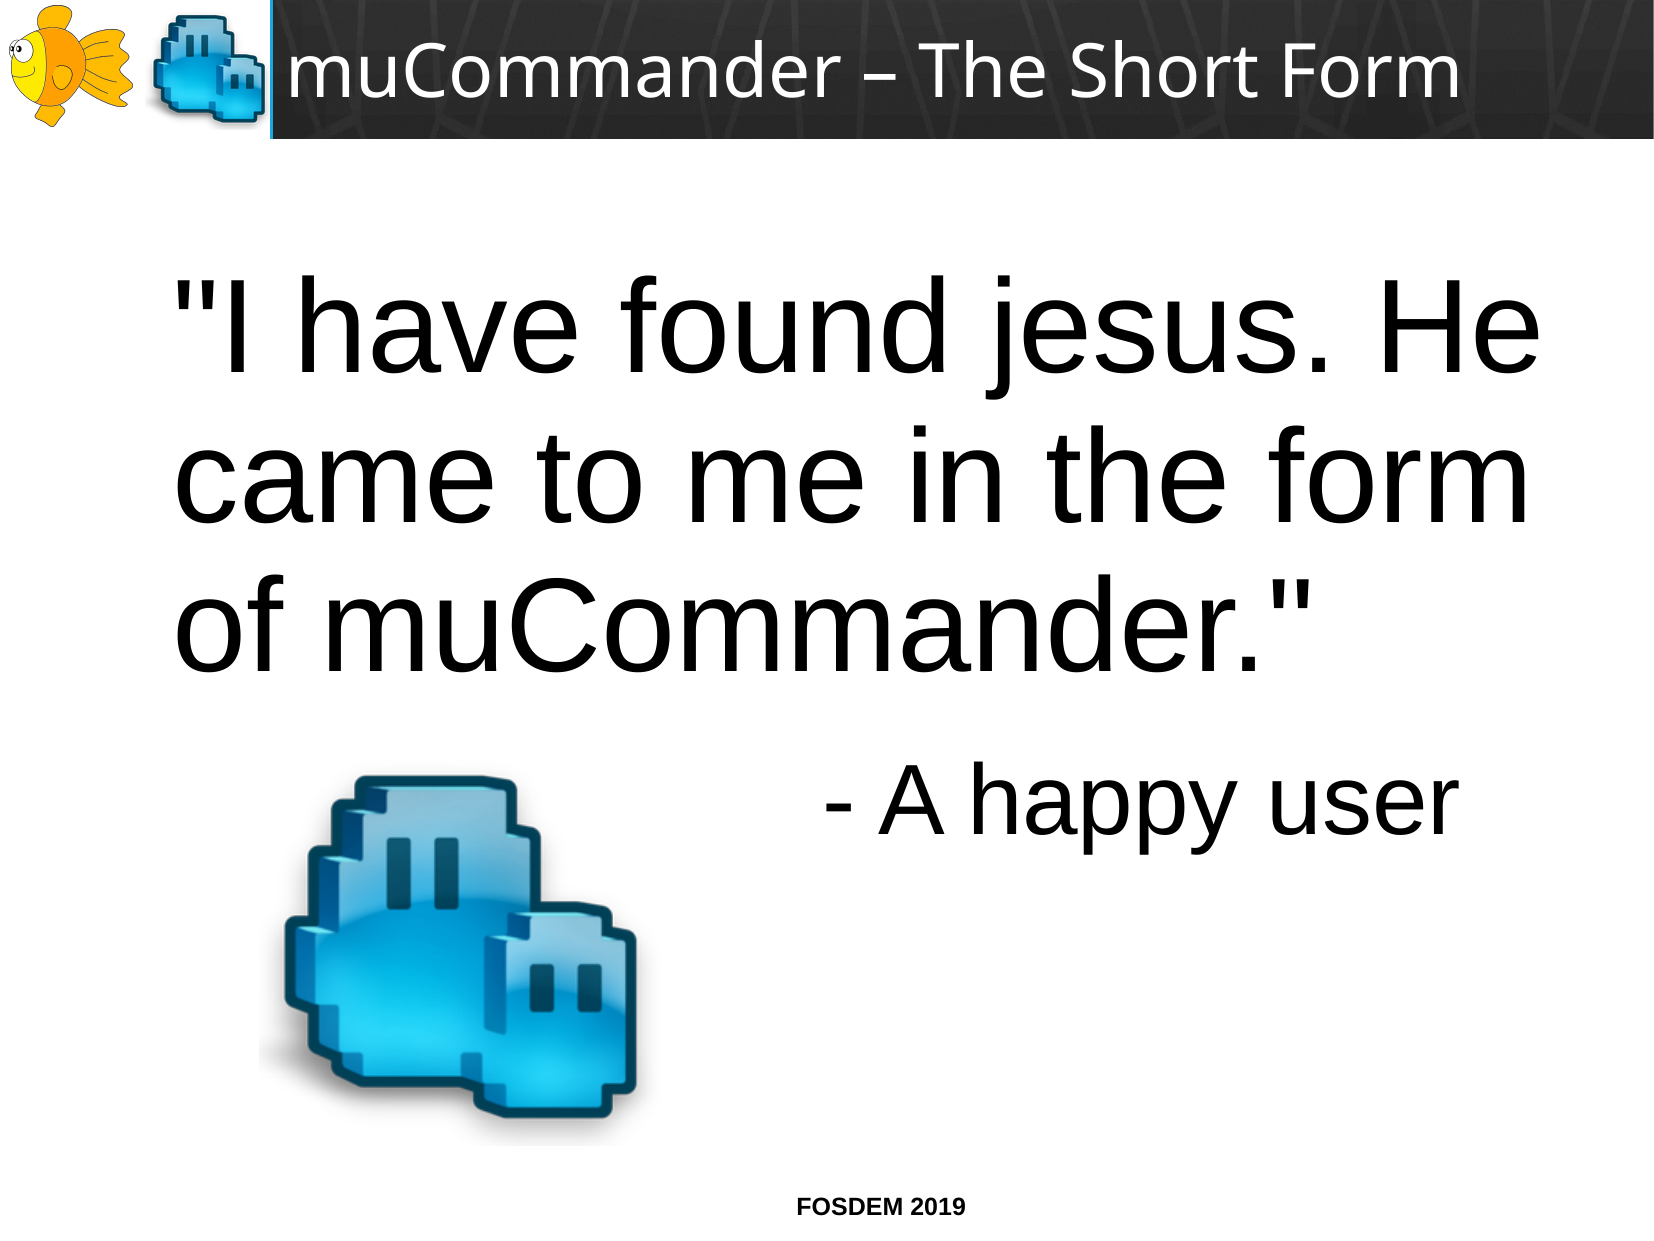

# muCommander – The Short Form
"I have found jesus. He came to me in the form of muCommander."
 			- A happy user